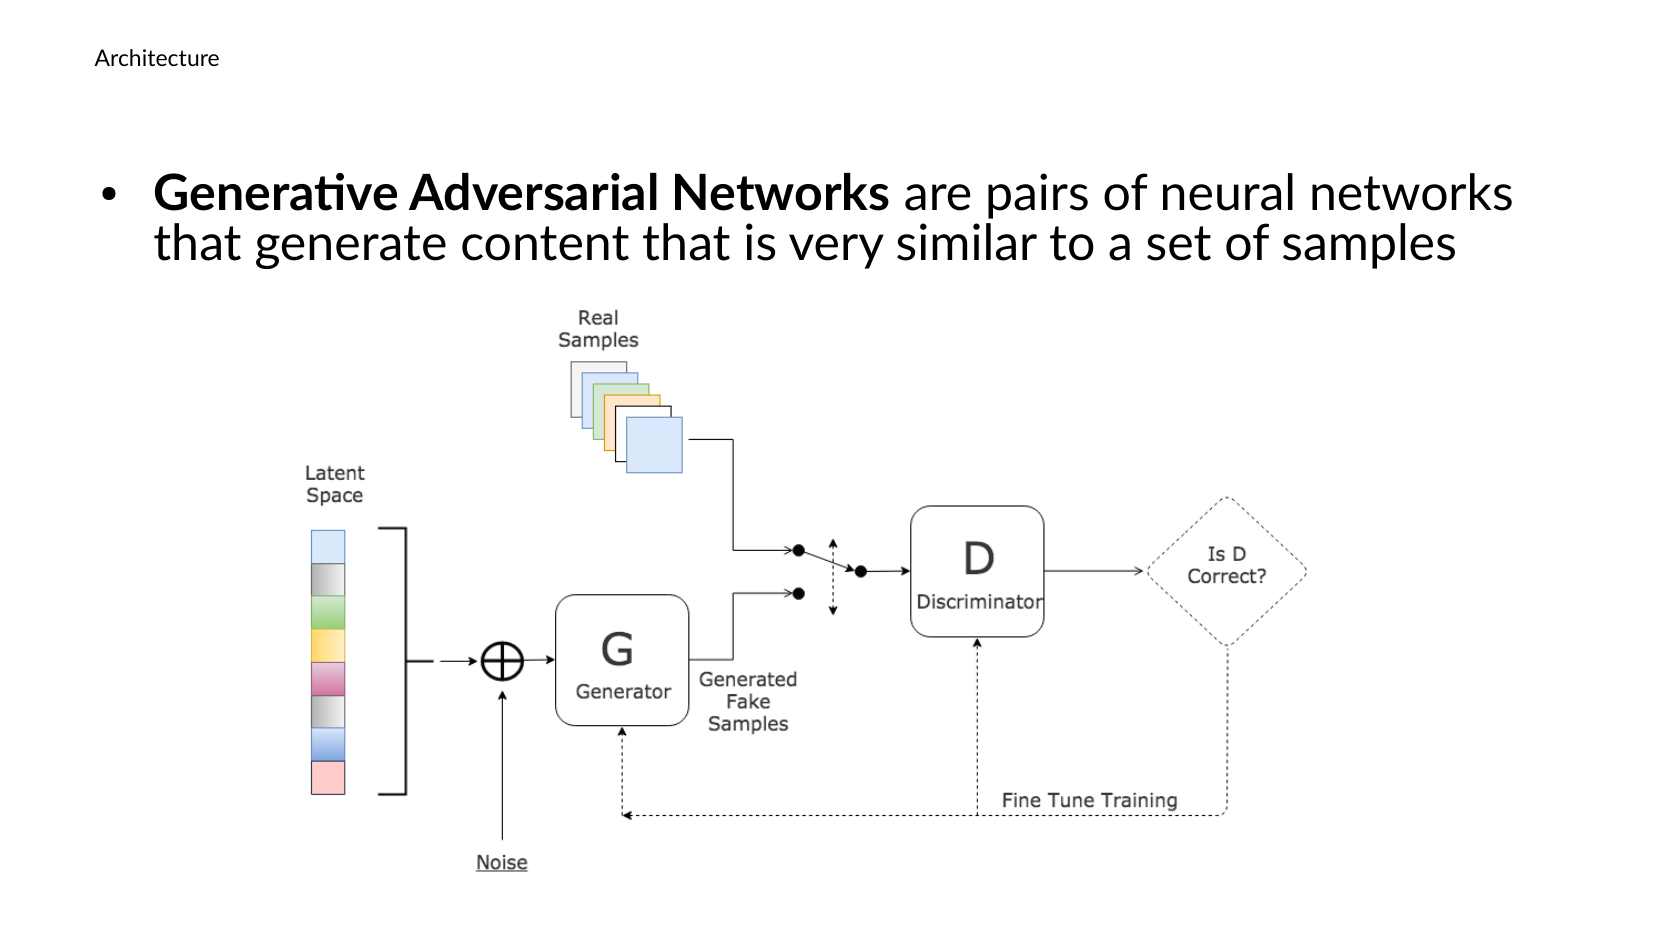

# Architecture
Generative Adversarial Networks are pairs of neural networks that generate content that is very similar to a set of samples